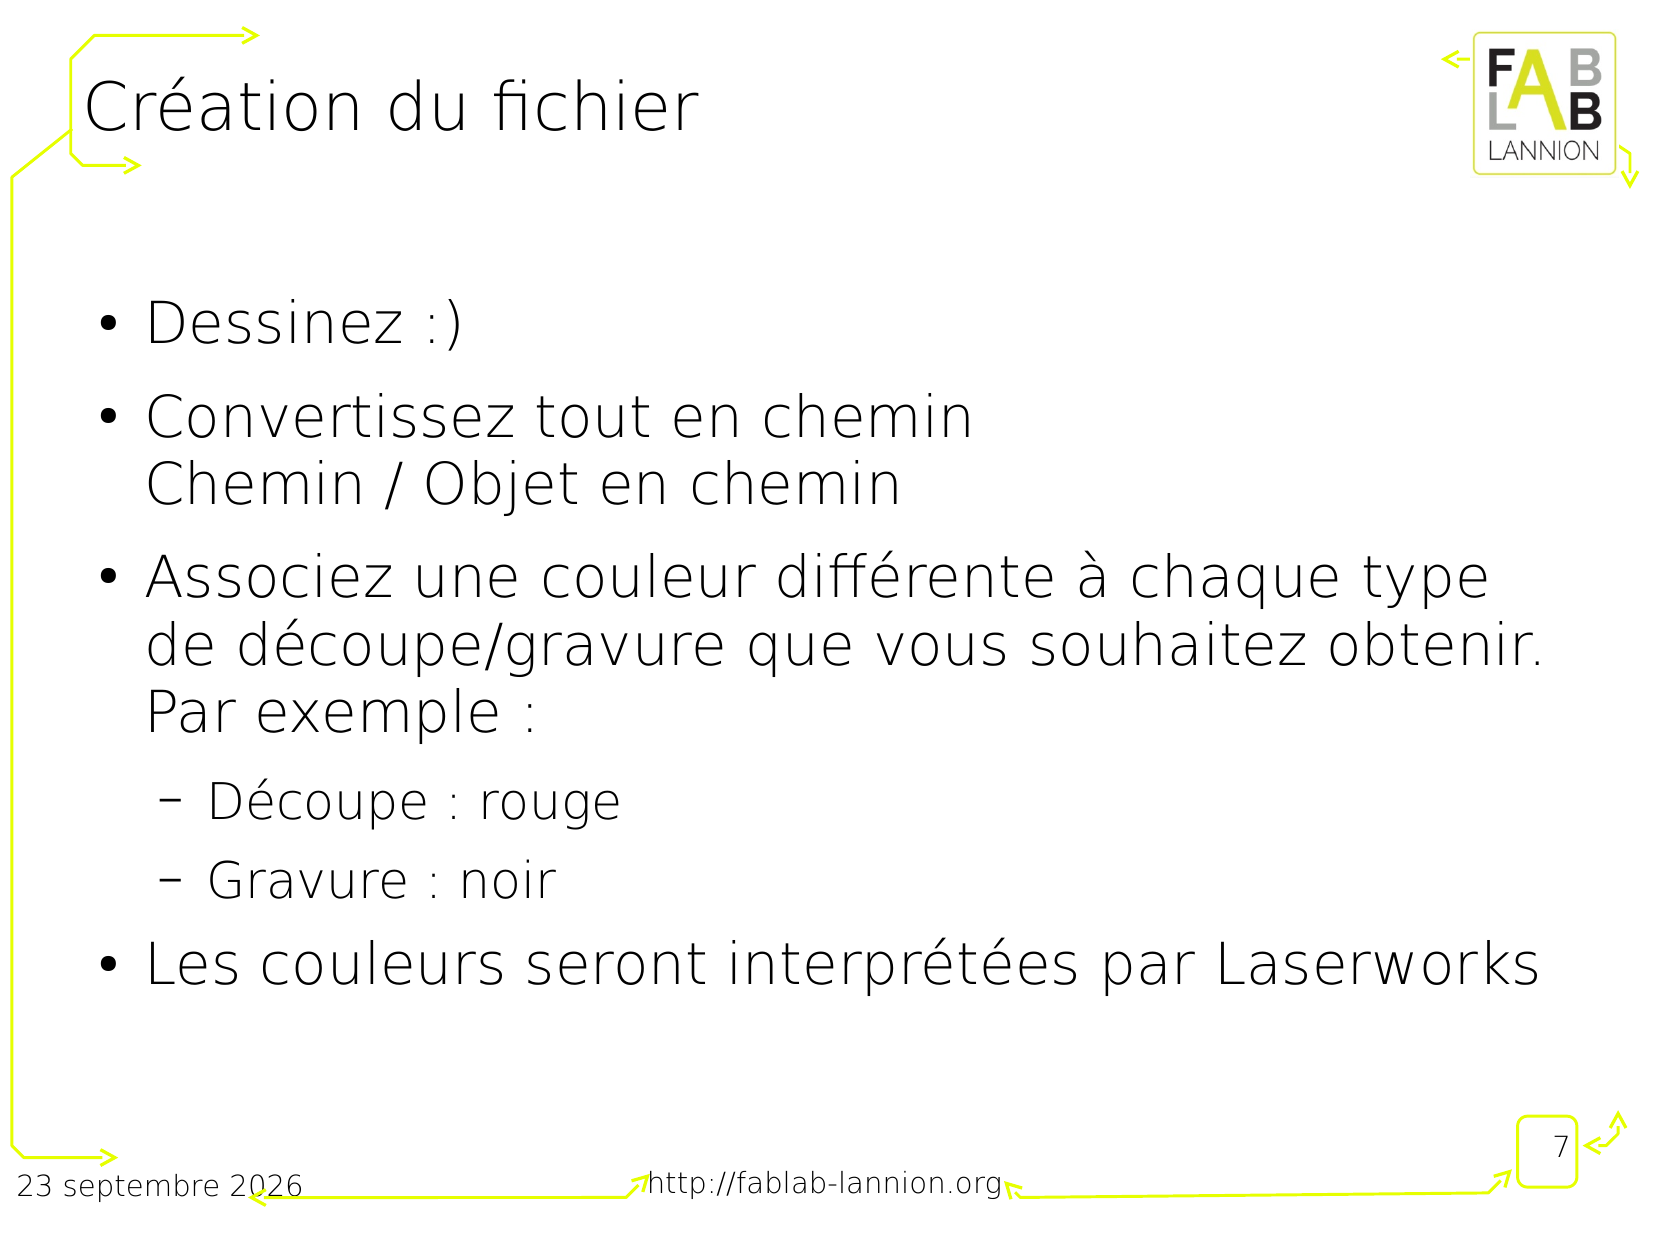

# Création du fichier
Dessinez :)
Convertissez tout en chemin
Chemin / Objet en chemin
Associez une couleur différente à chaque type de découpe/gravure que vous souhaitez obtenir. Par exemple :
Découpe : rouge
Gravure : noir
Les couleurs seront interprétées par Laserworks
7